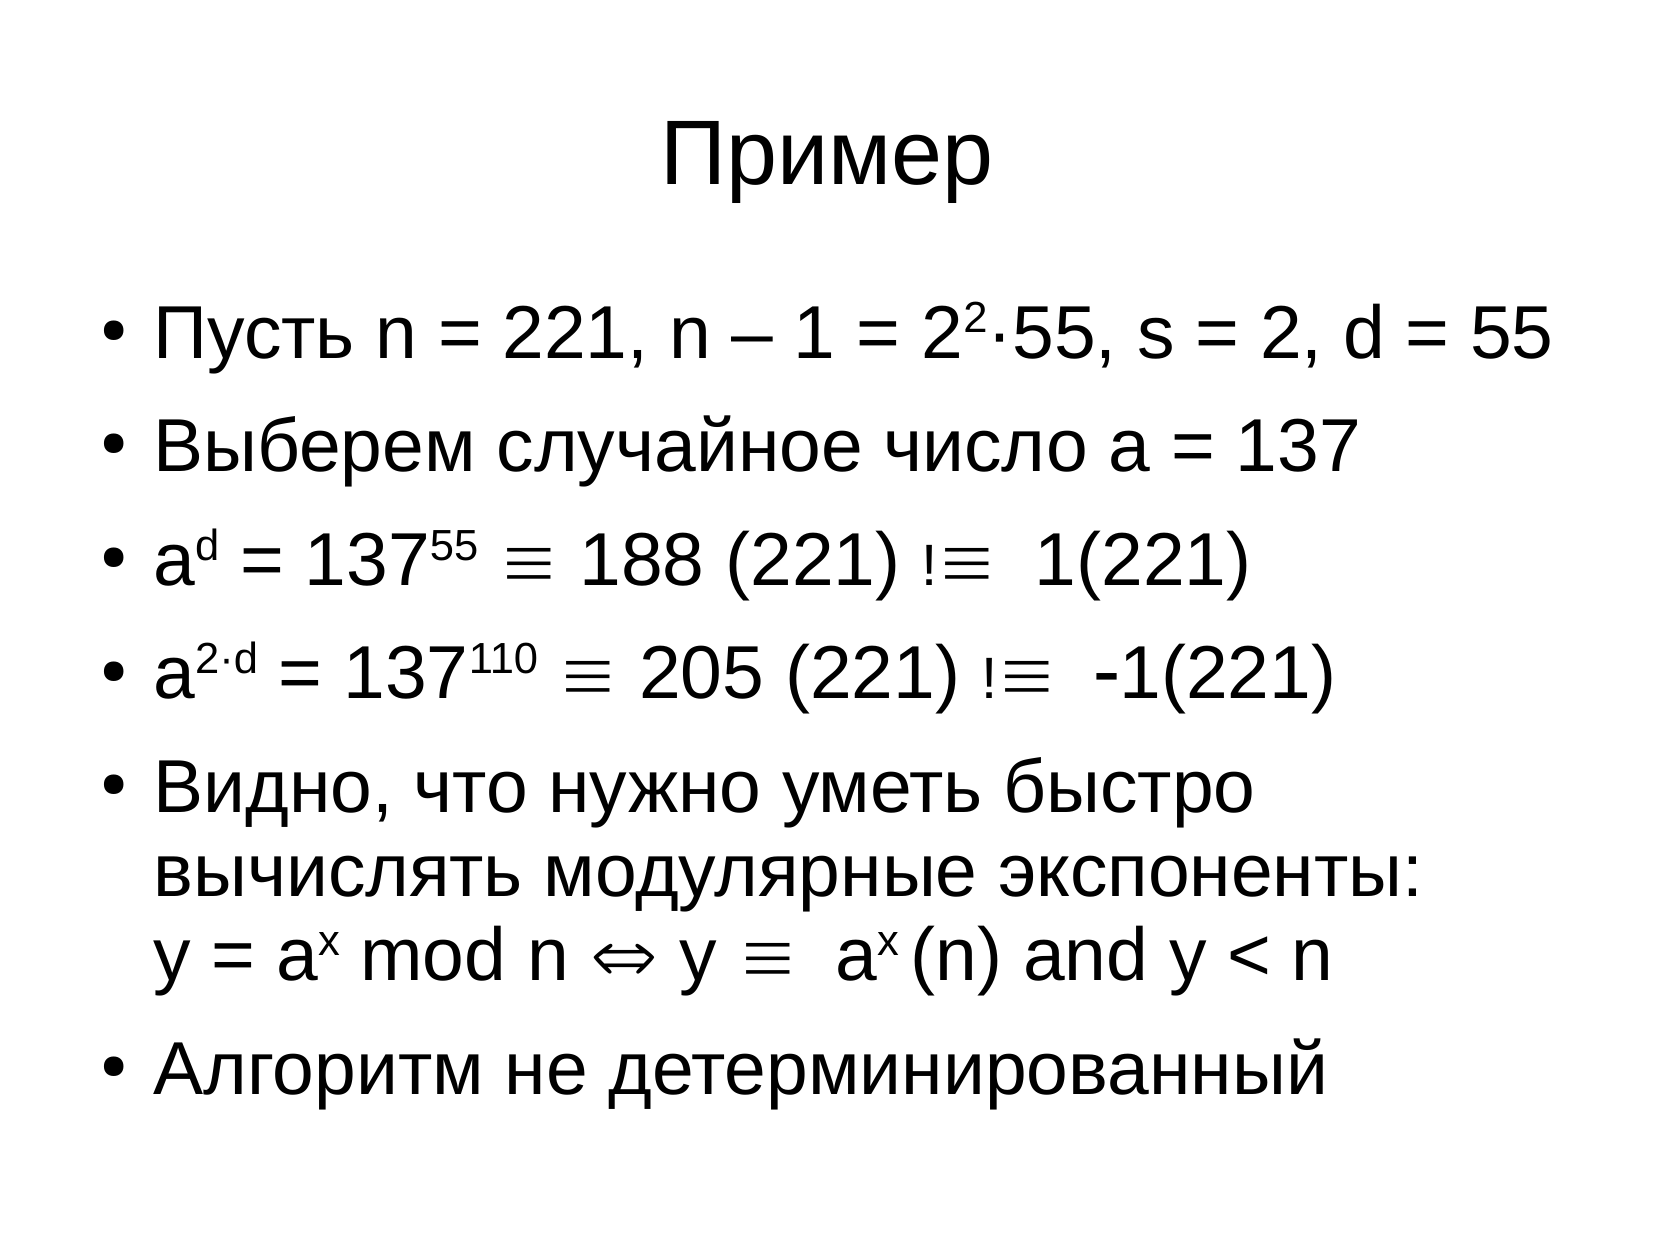

# Пример
Пусть n = 221, n – 1 = 22·55, s = 2, d = 55
Выберем случайное число a = 137
ad = 13755 º 188 (221) !º 1(221)
a2·d = 137110 º 205 (221) !º -1(221)
Видно, что нужно уметь быстро вычислять модулярные экспоненты:
y = ax mod n ⇔ y º ax (n) and y < n
Алгоритм не детерминированный